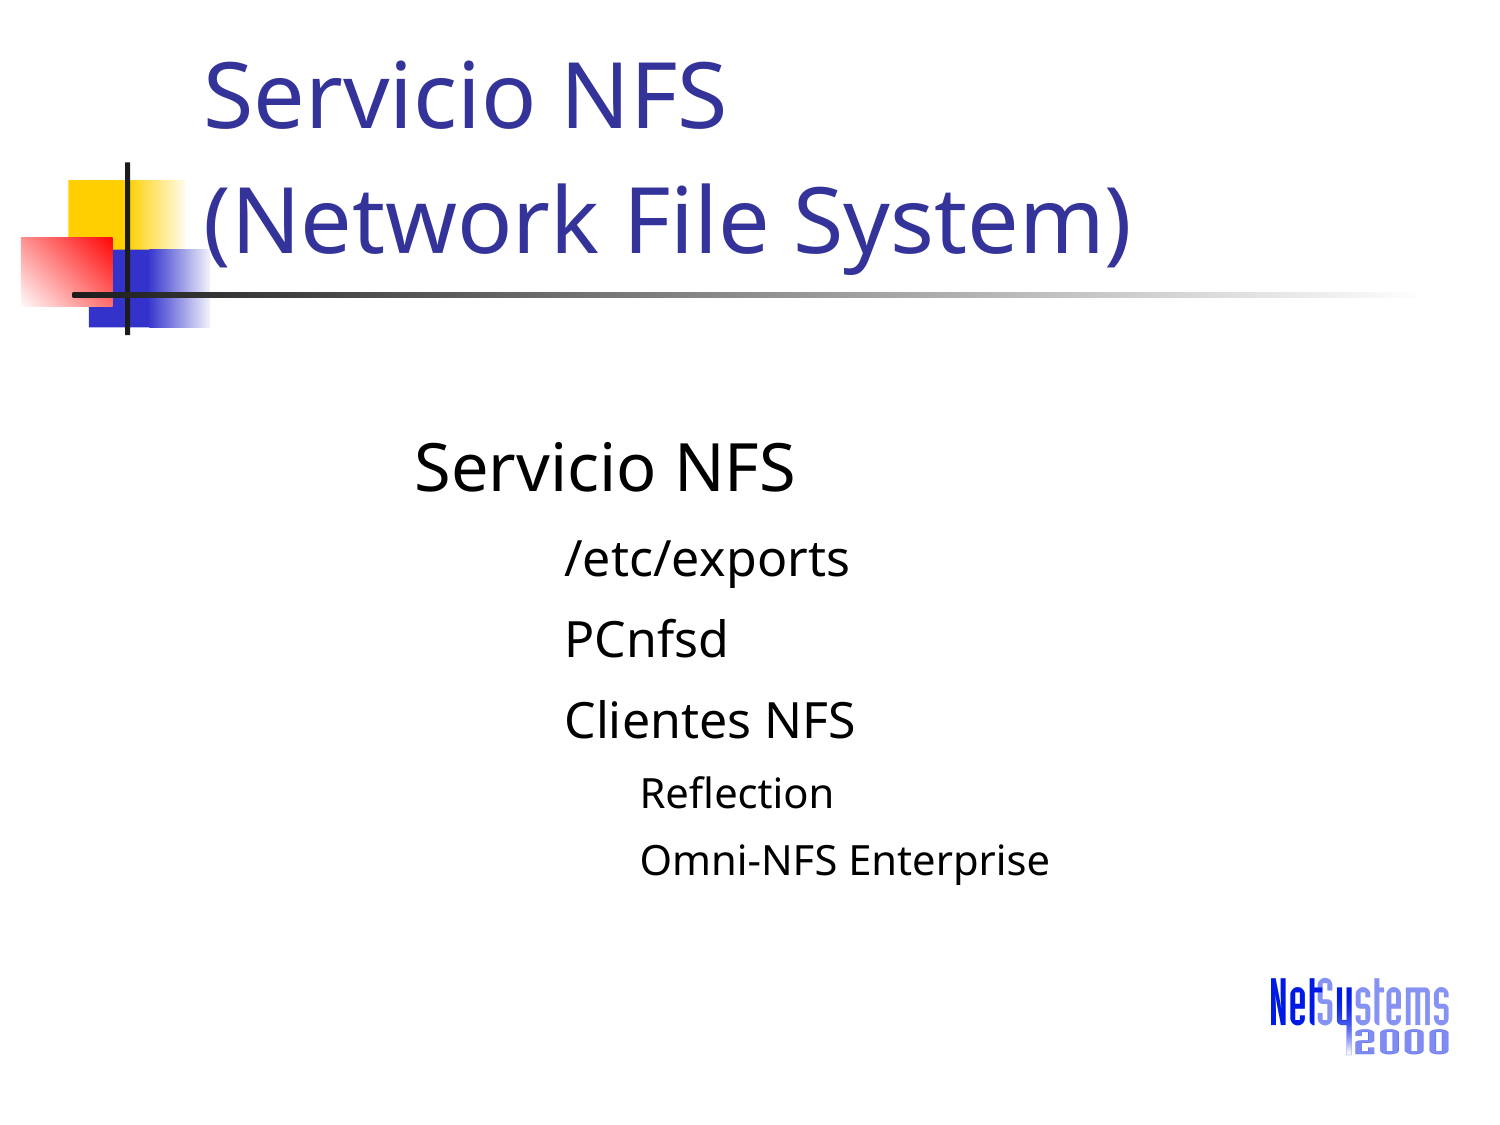

# Servicio NFS (Network File System)
Servicio NFS
/etc/exports
PCnfsd
Clientes NFS
Reflection
Omni-NFS Enterprise